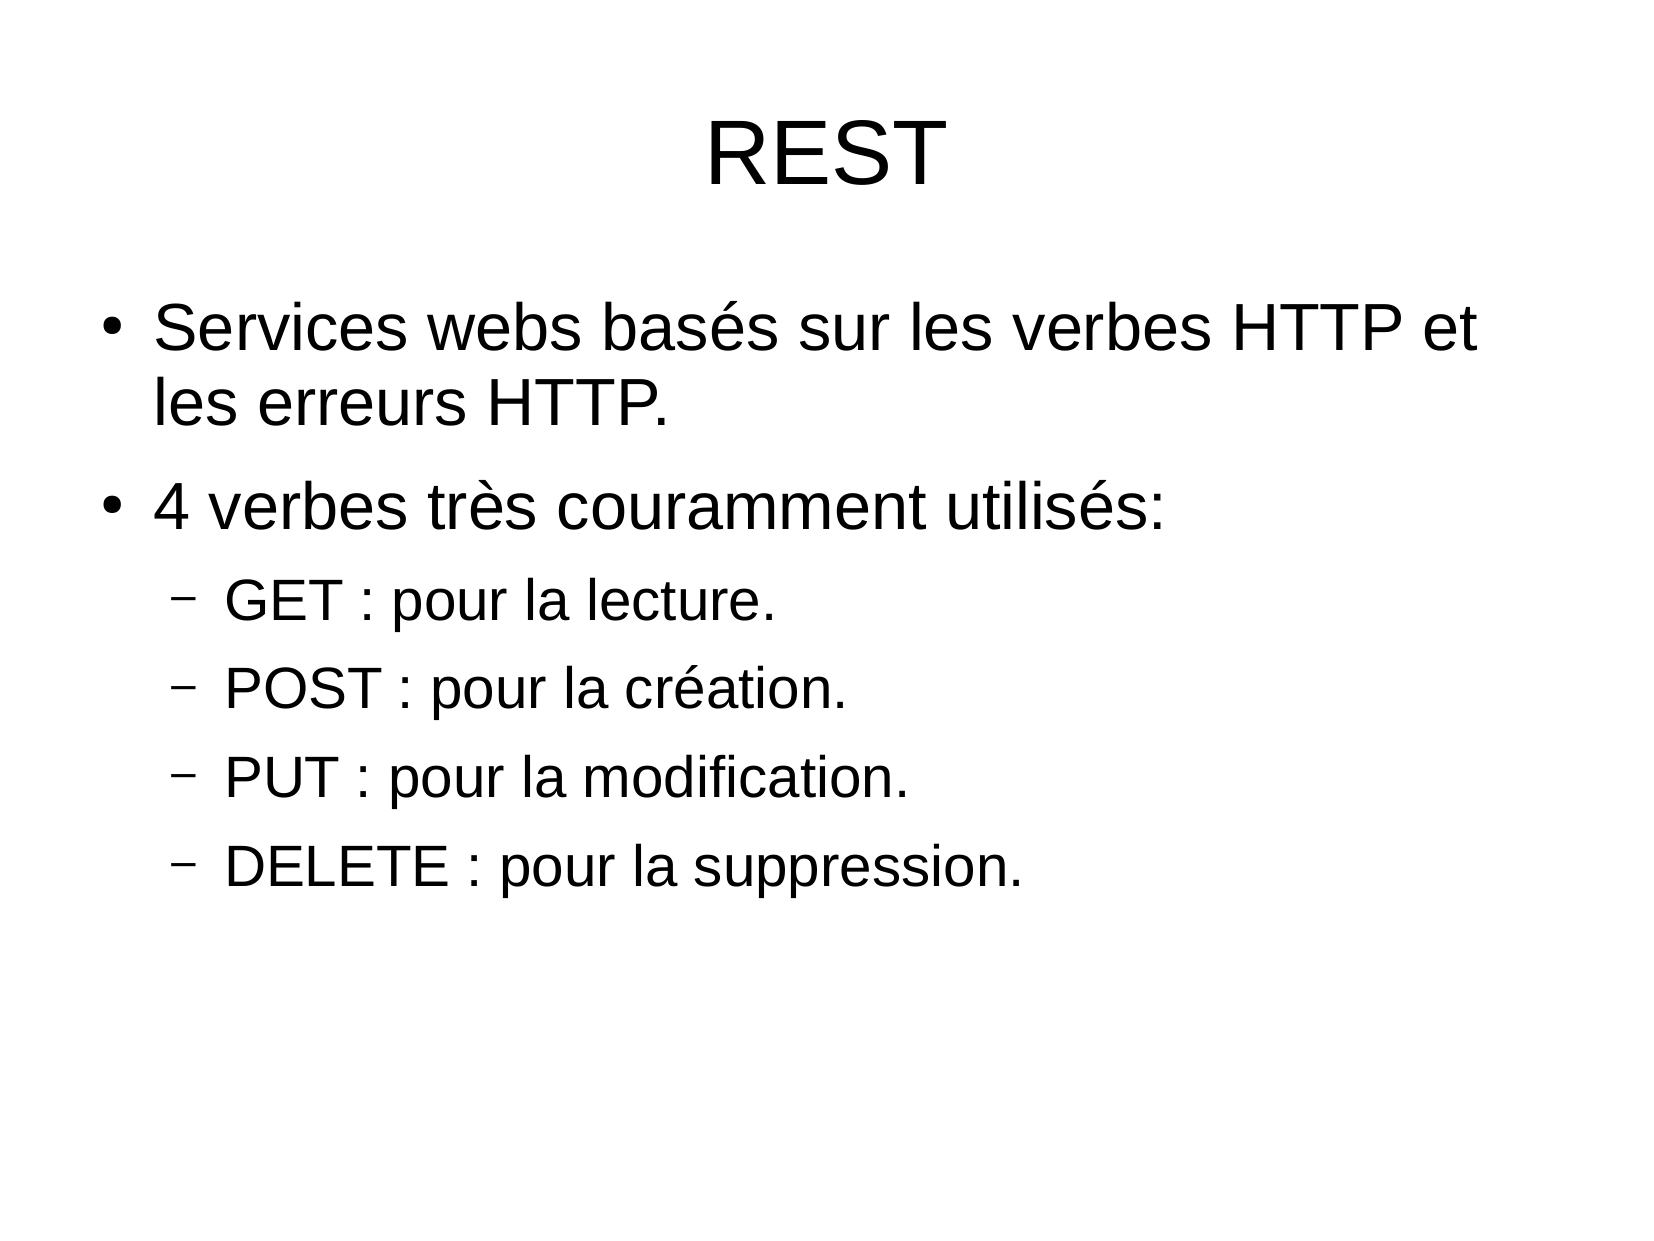

# REST
Services webs basés sur les verbes HTTP et les erreurs HTTP.
4 verbes très couramment utilisés:
GET : pour la lecture.
POST : pour la création.
PUT : pour la modification.
DELETE : pour la suppression.